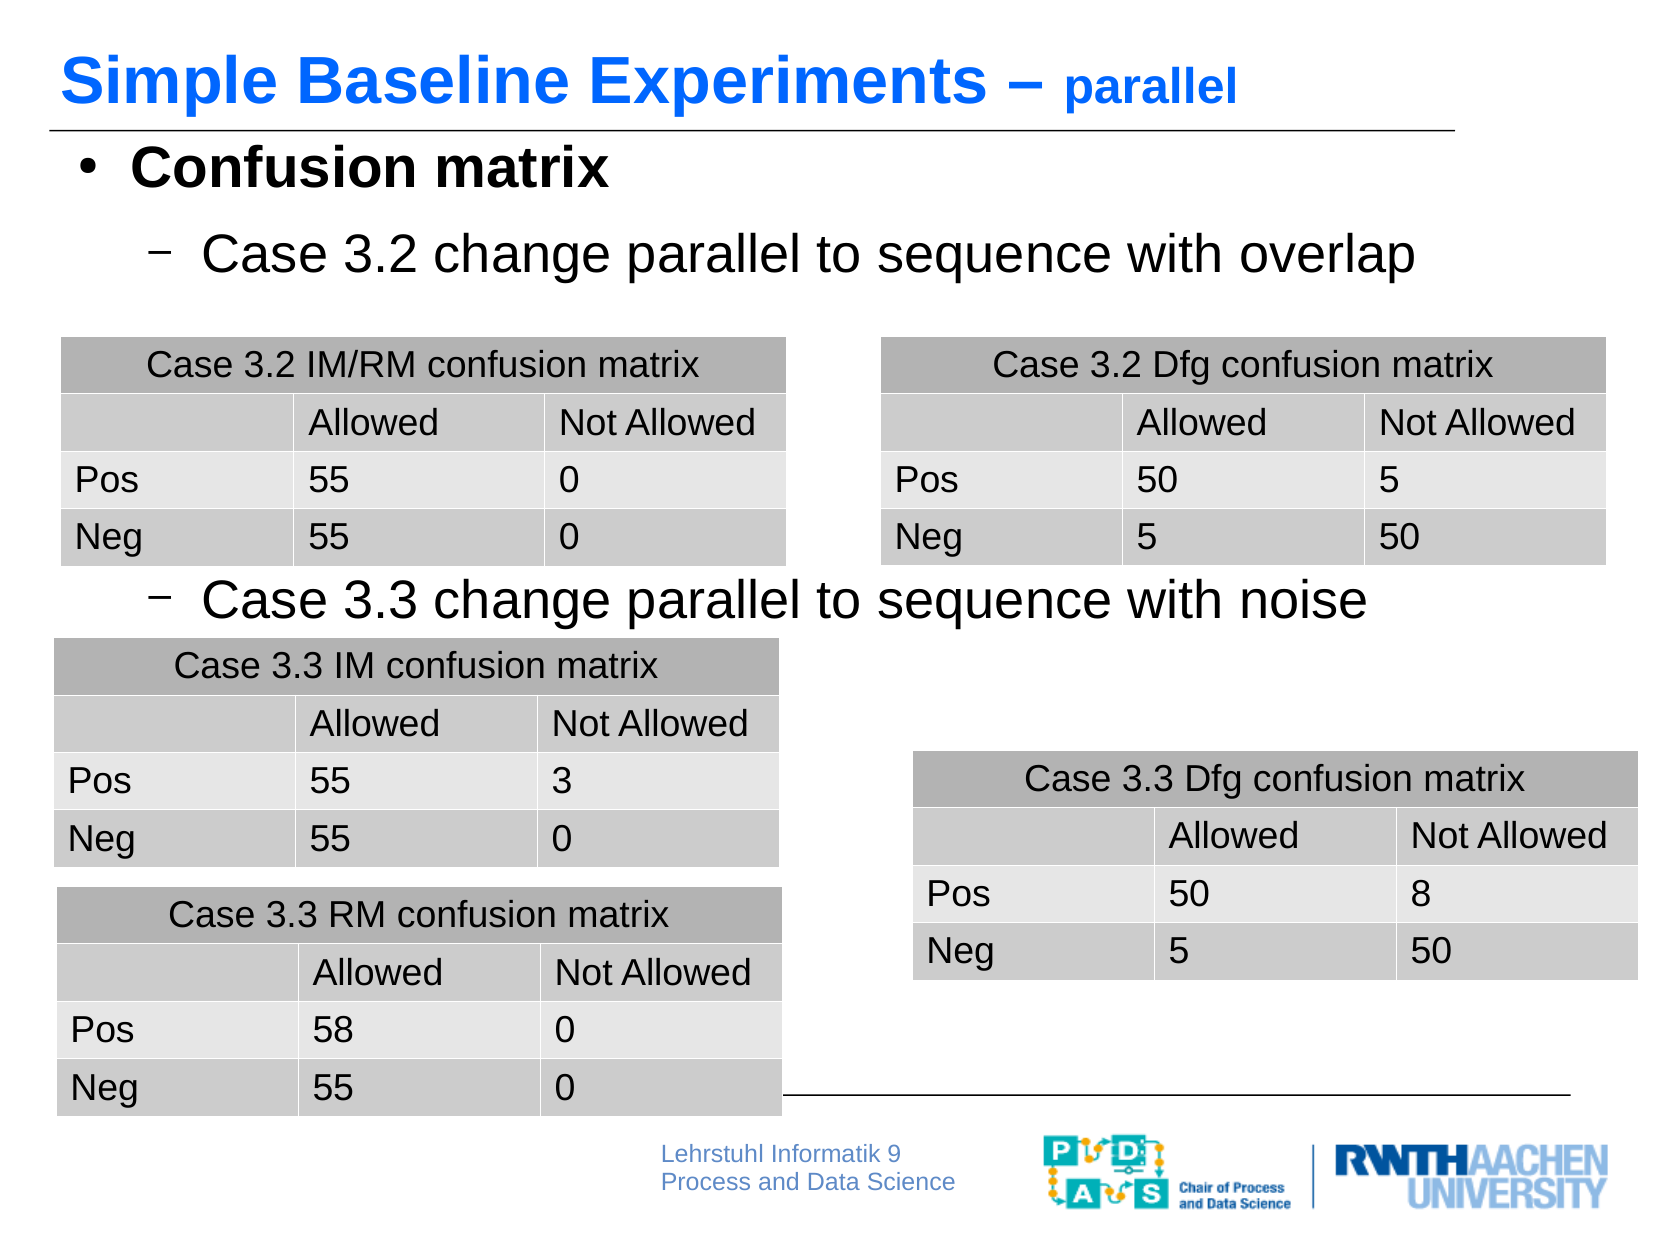

# Simple Baseline Experiments – parallel
Confusion matrix
Case 3.2 change parallel to sequence with overlap
Case 3.3 change parallel to sequence with noise
| Case 3.2 IM/RM confusion matrix | | |
| --- | --- | --- |
| | Allowed | Not Allowed |
| Pos | 55 | 0 |
| Neg | 55 | 0 |
| Case 3.2 Dfg confusion matrix | | |
| --- | --- | --- |
| | Allowed | Not Allowed |
| Pos | 50 | 5 |
| Neg | 5 | 50 |
| Case 3.3 IM confusion matrix | | |
| --- | --- | --- |
| | Allowed | Not Allowed |
| Pos | 55 | 3 |
| Neg | 55 | 0 |
| Case 3.3 Dfg confusion matrix | | |
| --- | --- | --- |
| | Allowed | Not Allowed |
| Pos | 50 | 8 |
| Neg | 5 | 50 |
| Case 3.3 RM confusion matrix | | |
| --- | --- | --- |
| | Allowed | Not Allowed |
| Pos | 58 | 0 |
| Neg | 55 | 0 |